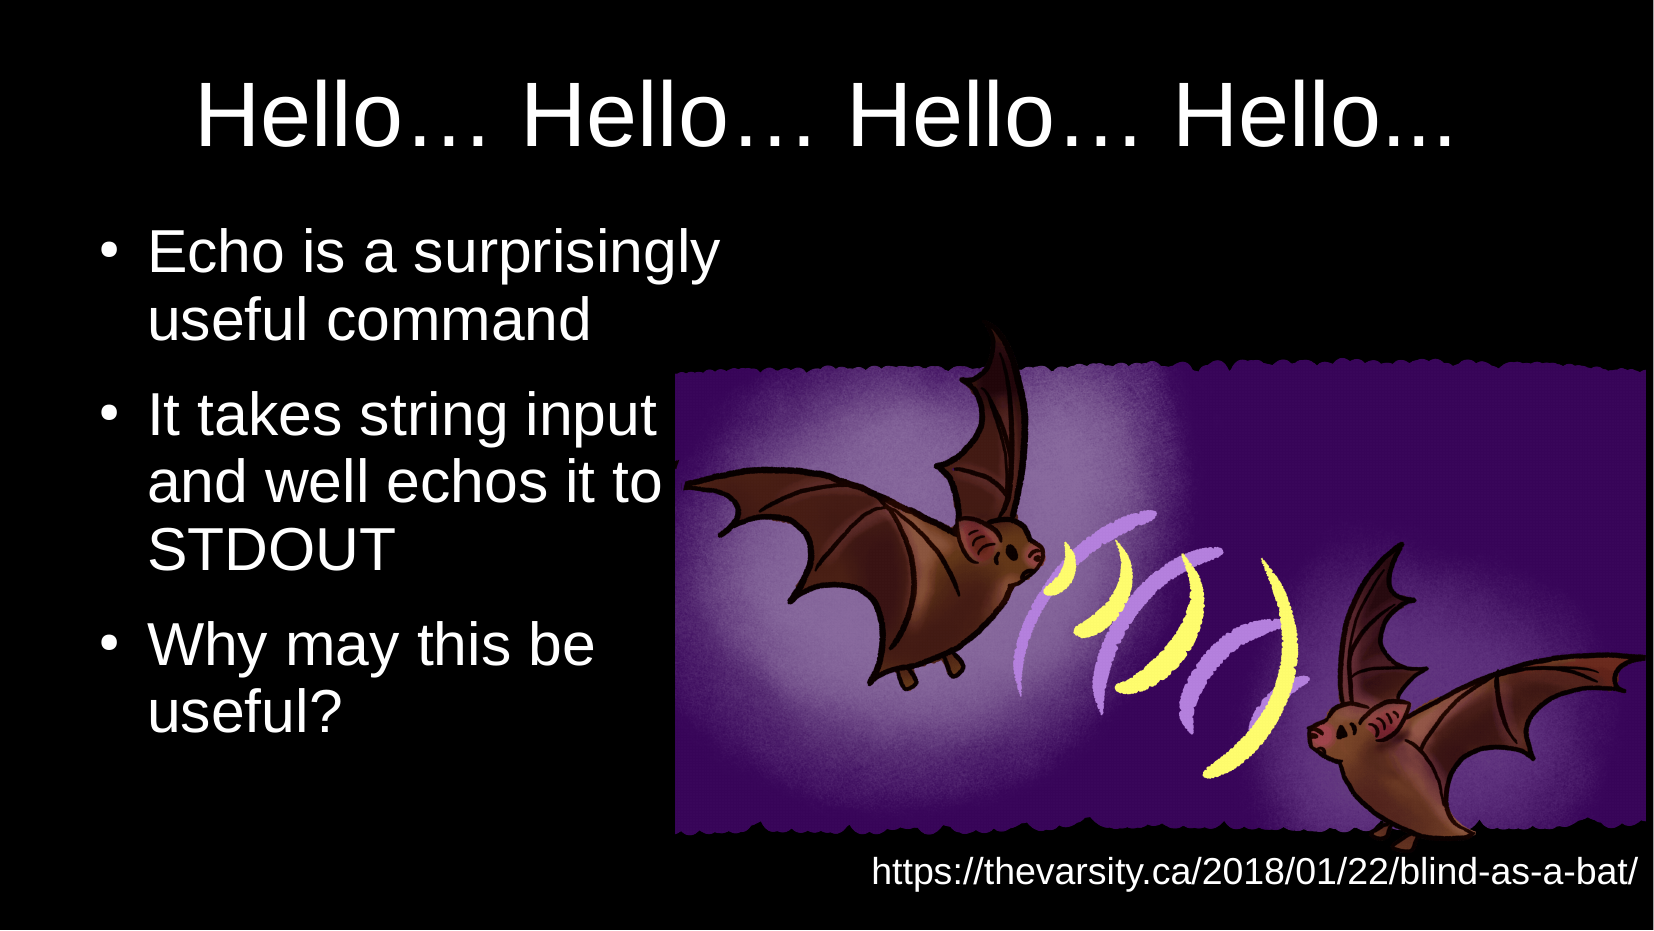

# Hello… Hello… Hello… Hello...
Echo is a surprisingly useful command
It takes string input and well echos it to STDOUT
Why may this be useful?
https://thevarsity.ca/2018/01/22/blind-as-a-bat/